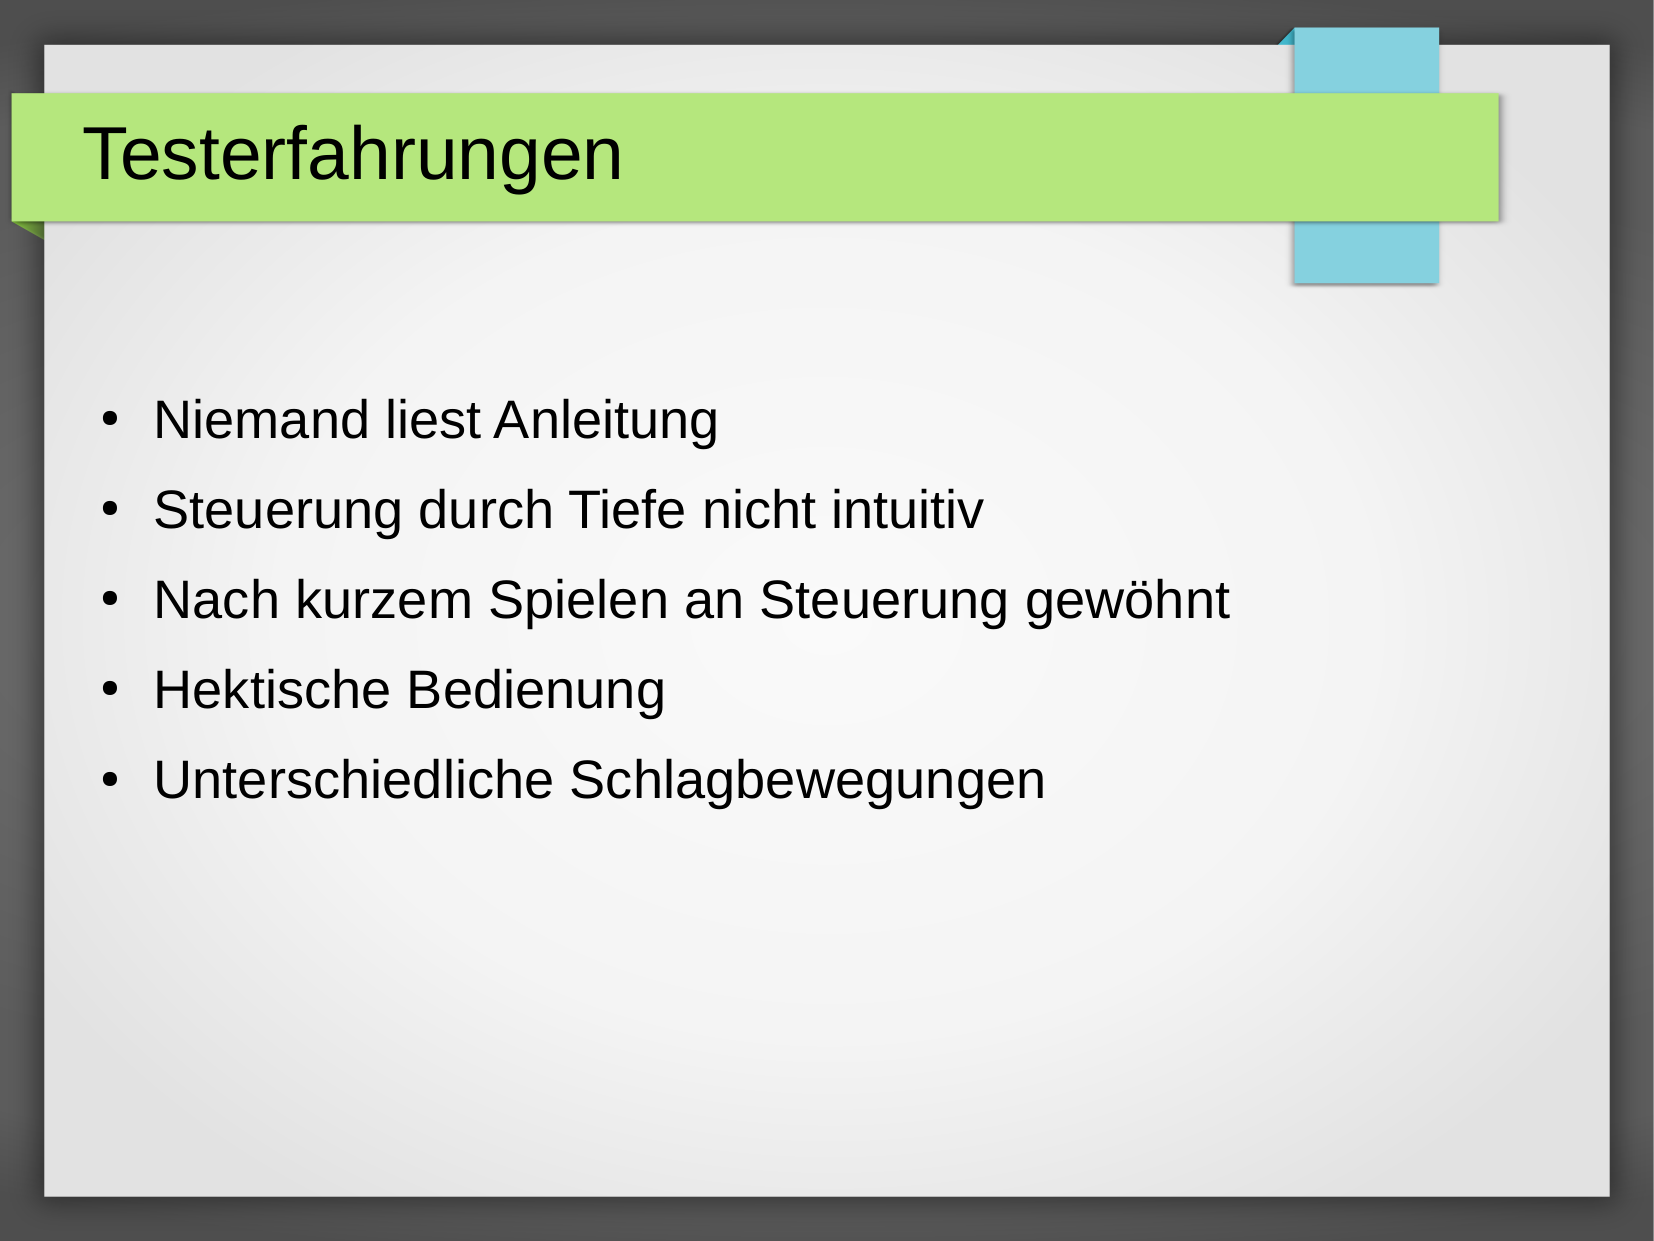

# Testerfahrungen
Niemand liest Anleitung
Steuerung durch Tiefe nicht intuitiv
Nach kurzem Spielen an Steuerung gewöhnt
Hektische Bedienung
Unterschiedliche Schlagbewegungen